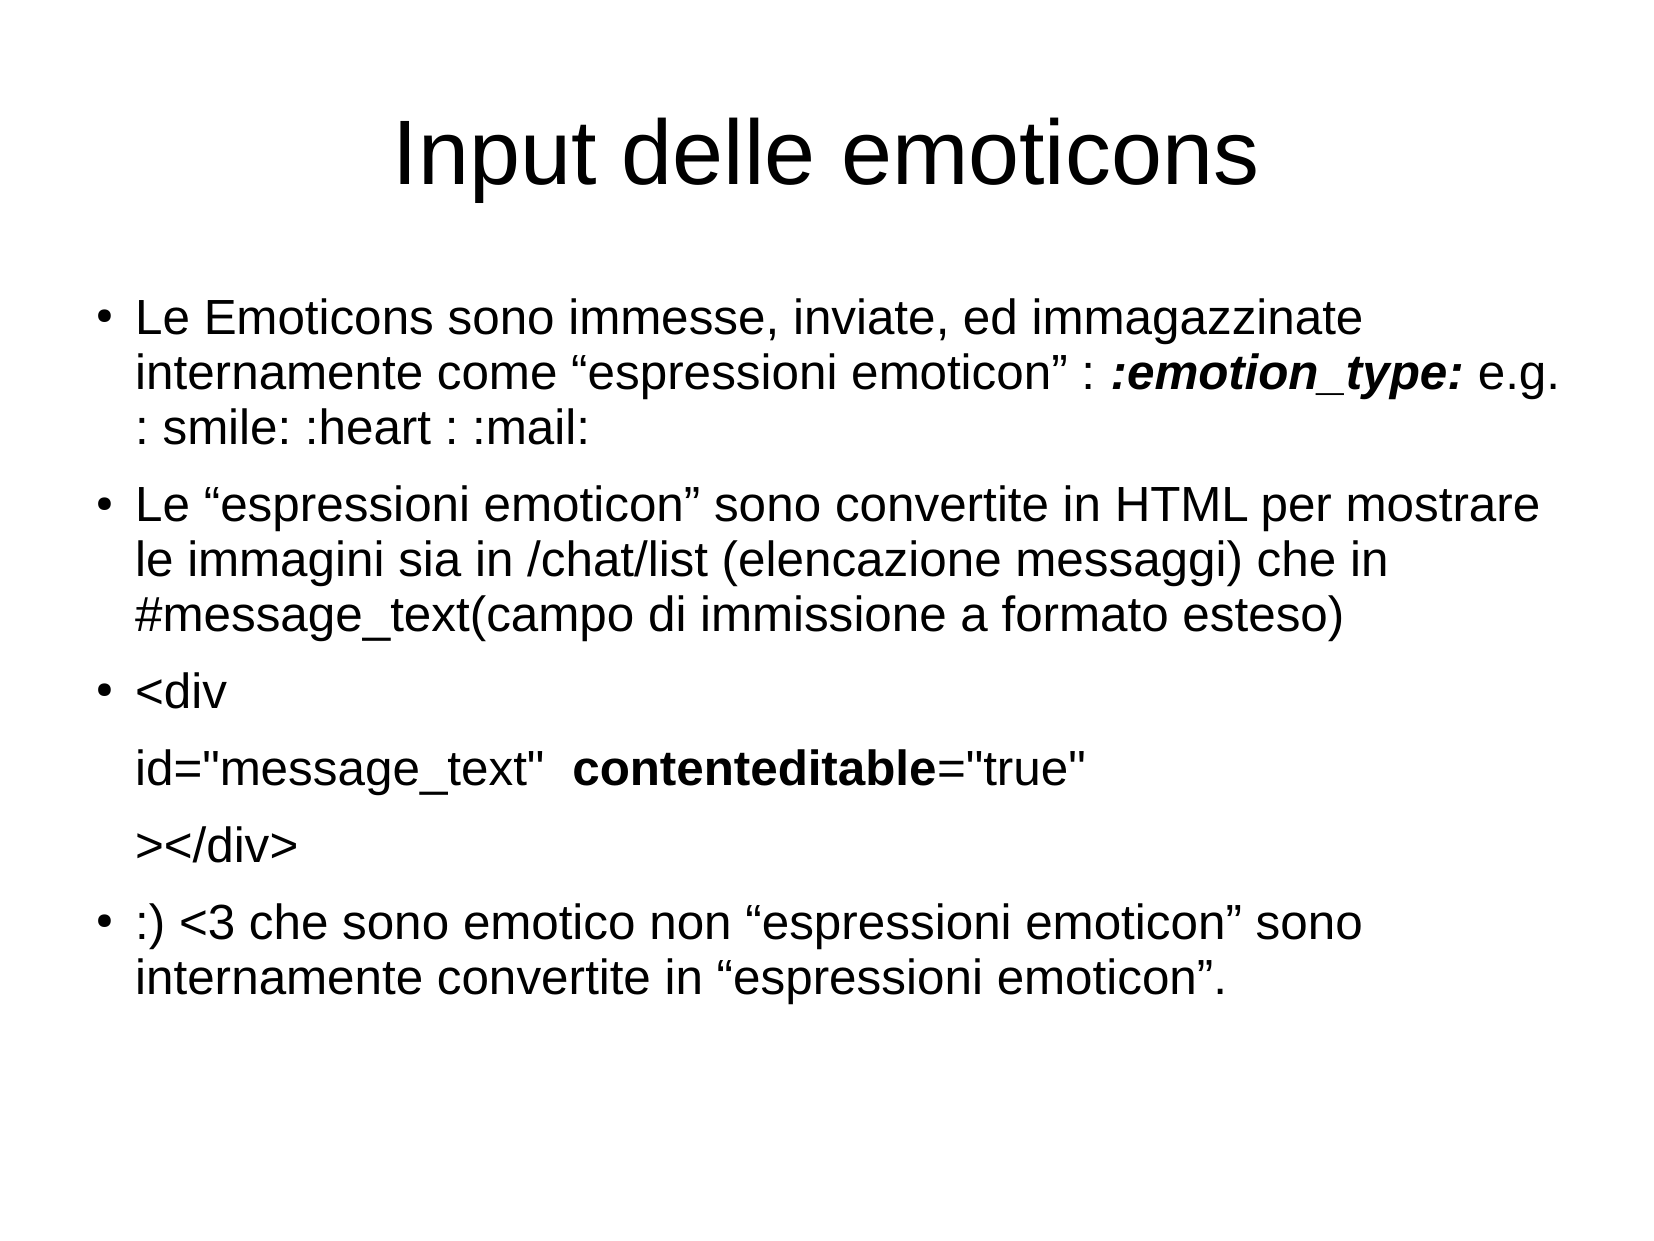

# Input delle emoticons
Le Emoticons sono immesse, inviate, ed immagazzinate internamente come “espressioni emoticon” : :emotion_type: e.g. : smile: :heart : :mail:
Le “espressioni emoticon” sono convertite in HTML per mostrare le immagini sia in /chat/list (elencazione messaggi) che in #message_text(campo di immissione a formato esteso)
<div
id="message_text" contenteditable="true"
></div>
:) <3 che sono emotico non “espressioni emoticon” sono internamente convertite in “espressioni emoticon”.